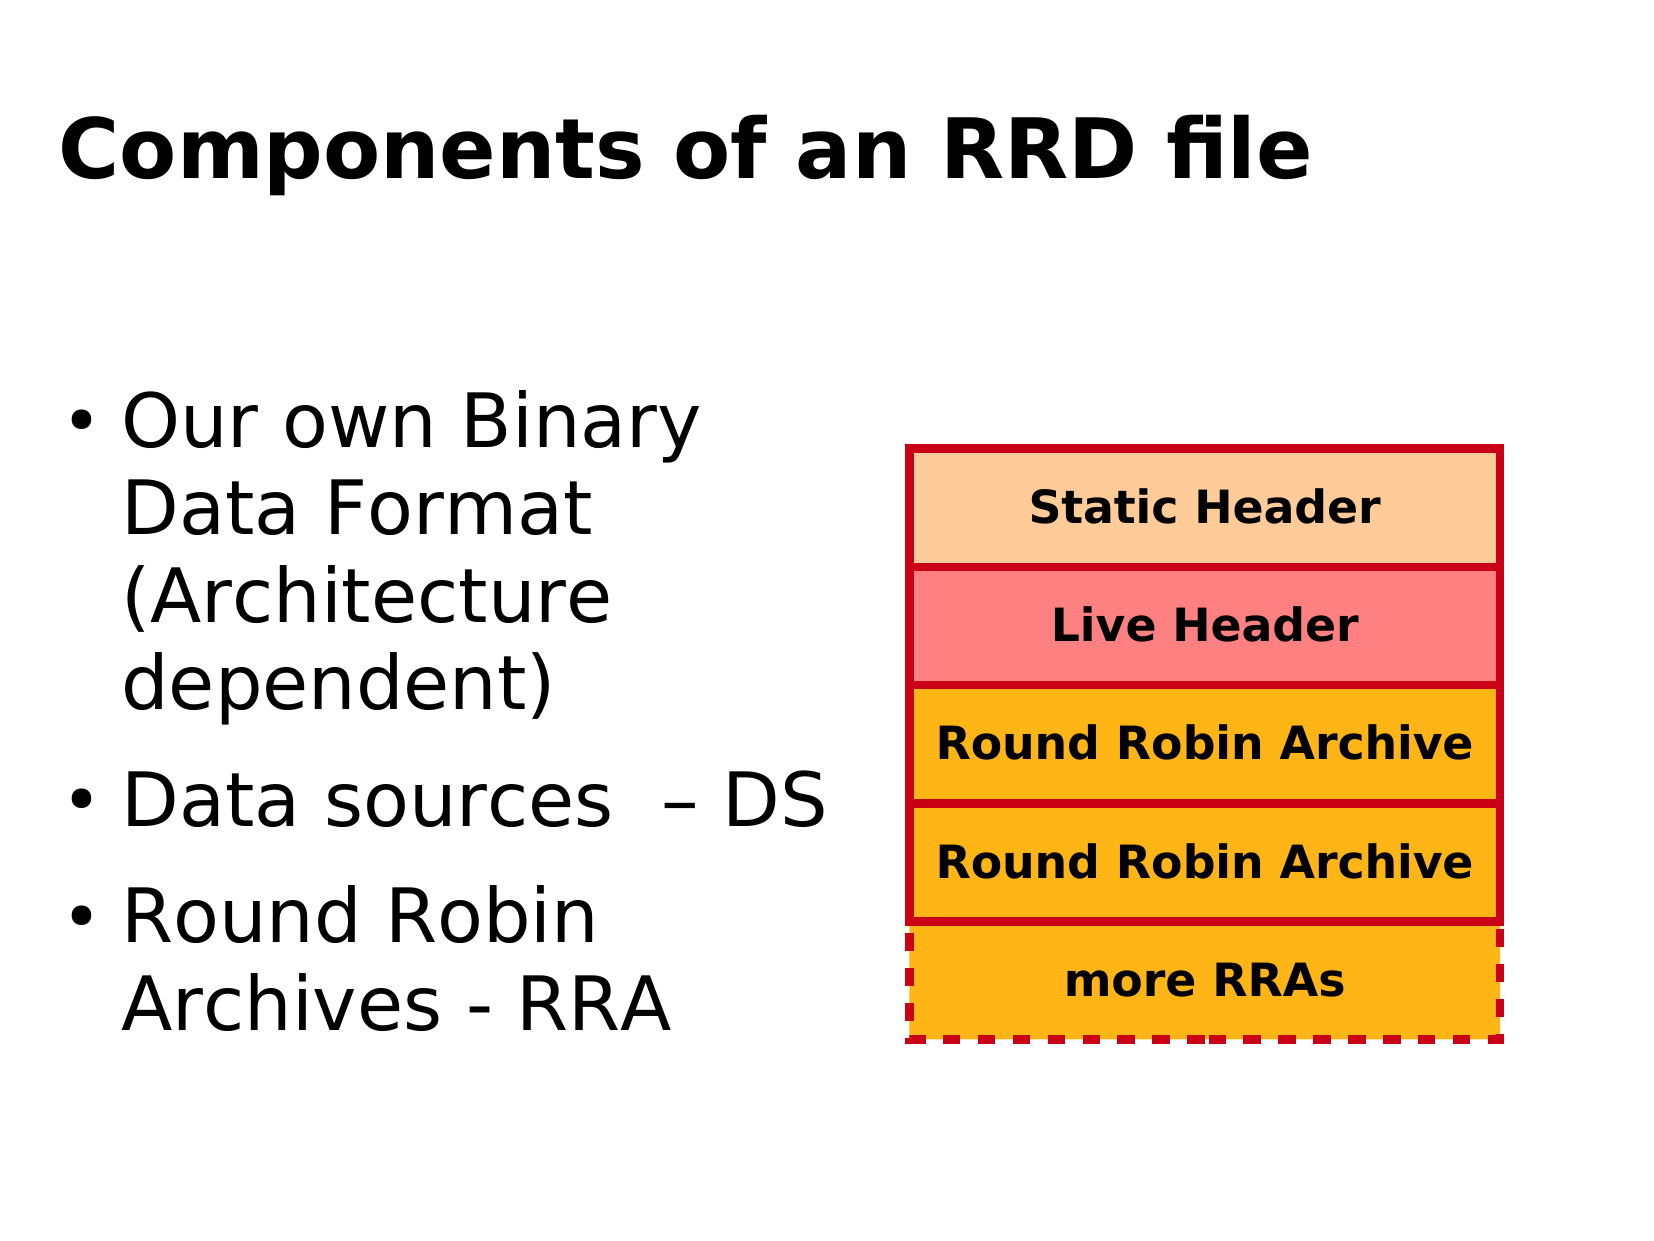

# Components of an RRD file
Our own Binary Data Format (Architecture dependent)
Data sources – DS
Round Robin Archives - RRA
Static Header
Live Header
Round Robin Archive
Round Robin Archive
more RRAs